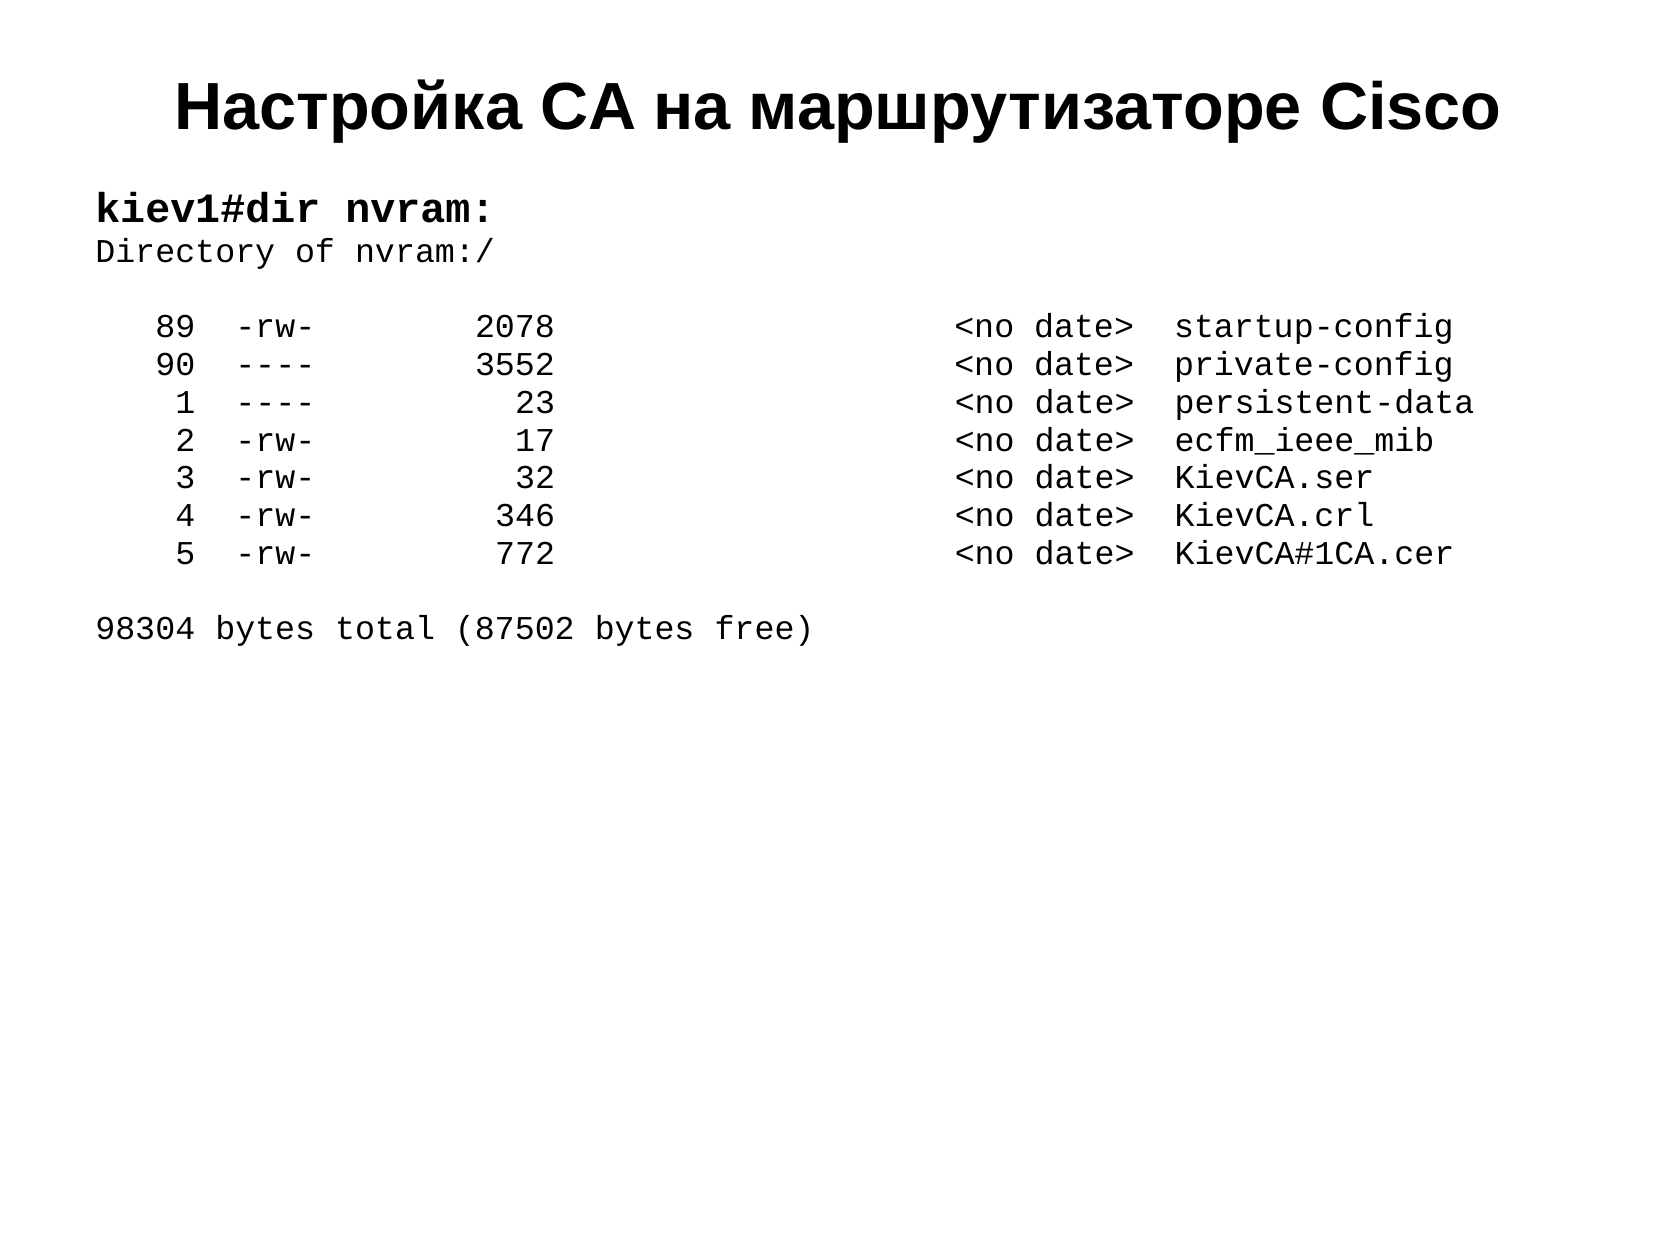

Настройка CA на маршрутизаторе Cisco
# kiev1#dir nvram:
Directory of nvram:/
 89 -rw- 2078 <no date> startup-config
 90 ---- 3552 <no date> private-config
 1 ---- 23 <no date> persistent-data
 2 -rw- 17 <no date> ecfm_ieee_mib
 3 -rw- 32 <no date> KievCA.ser
 4 -rw- 346 <no date> KievCA.crl
 5 -rw- 772 <no date> KievCA#1CA.cer
98304 bytes total (87502 bytes free)